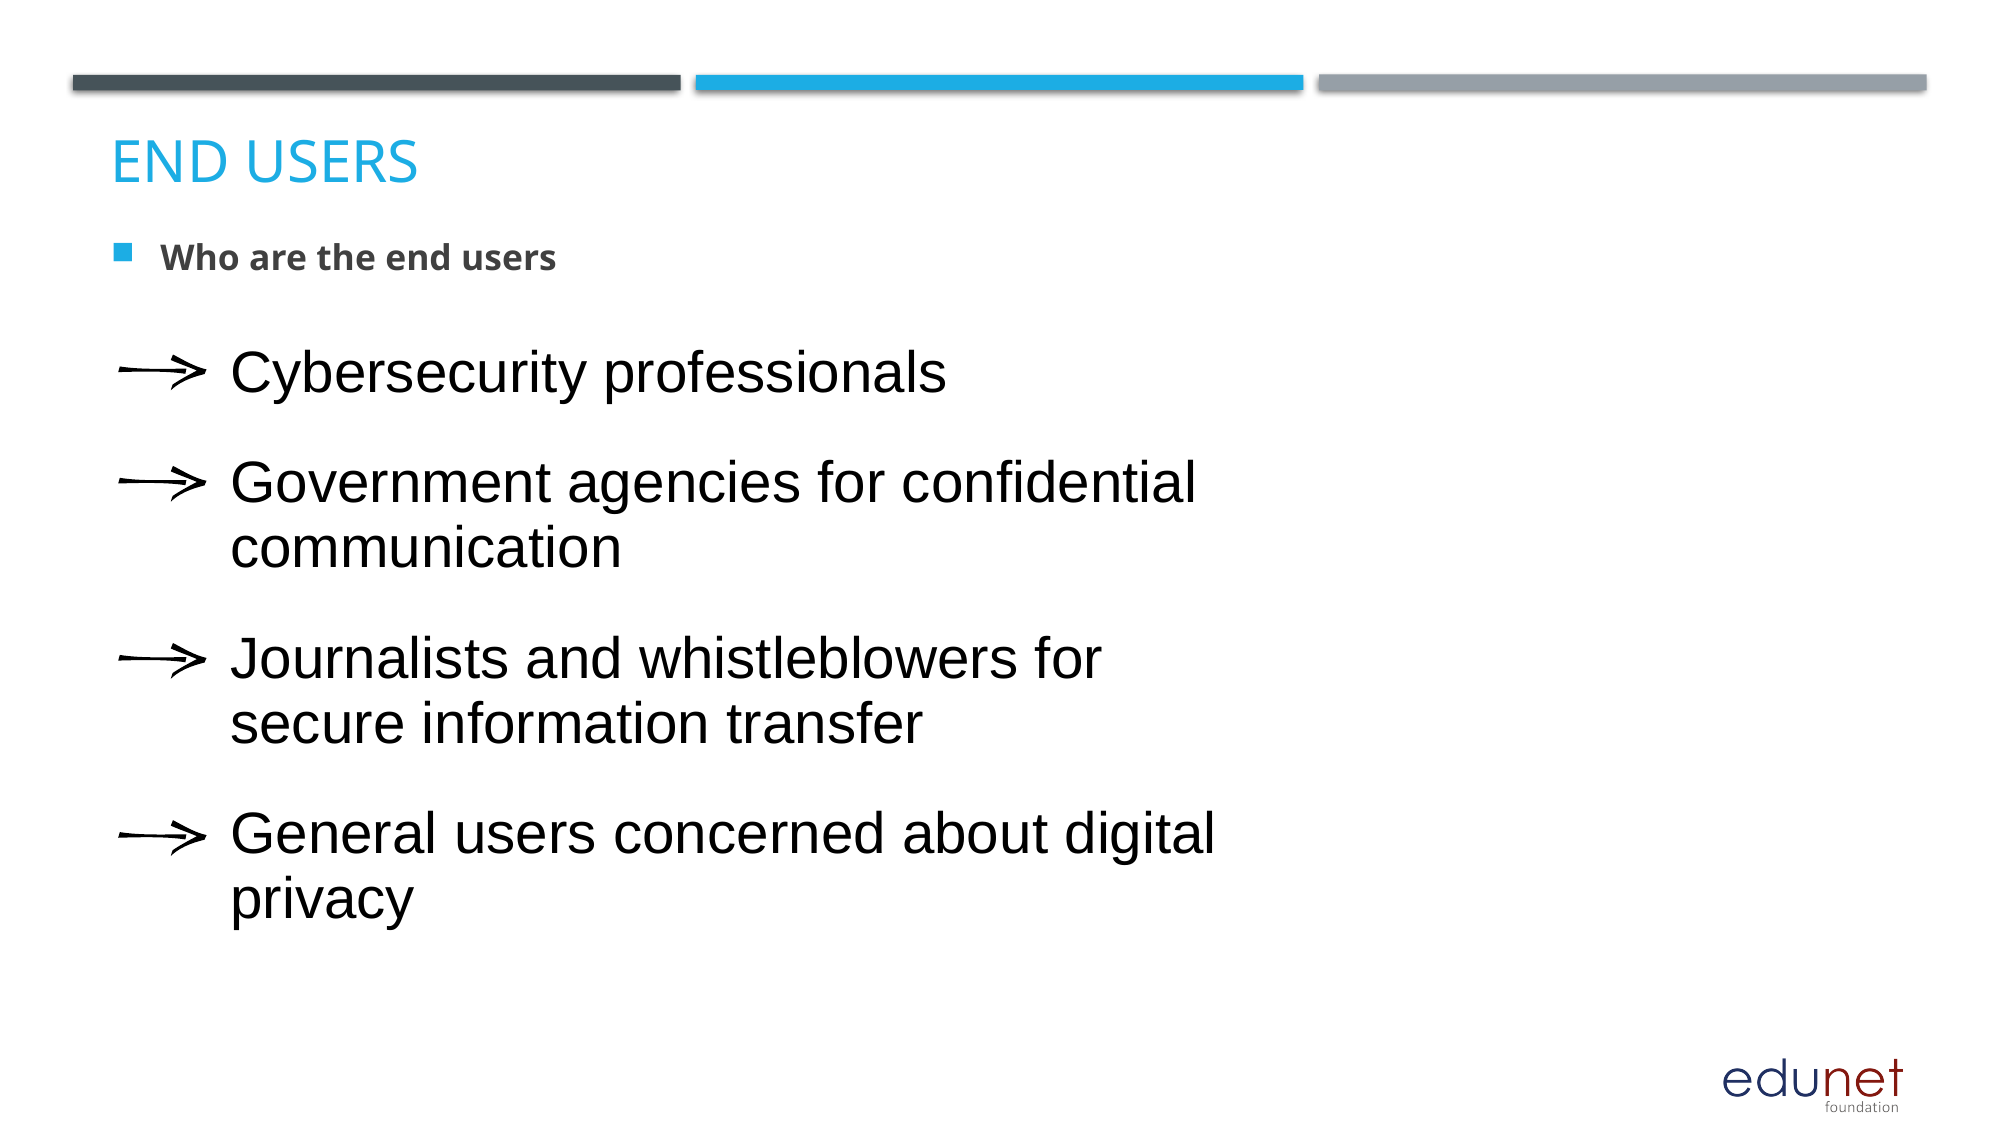

# End users
Who are the end users
 Cybersecurity professionals
 Government agencies for confidential communication
 Journalists and whistleblowers for secure information transfer
 General users concerned about digital privacy